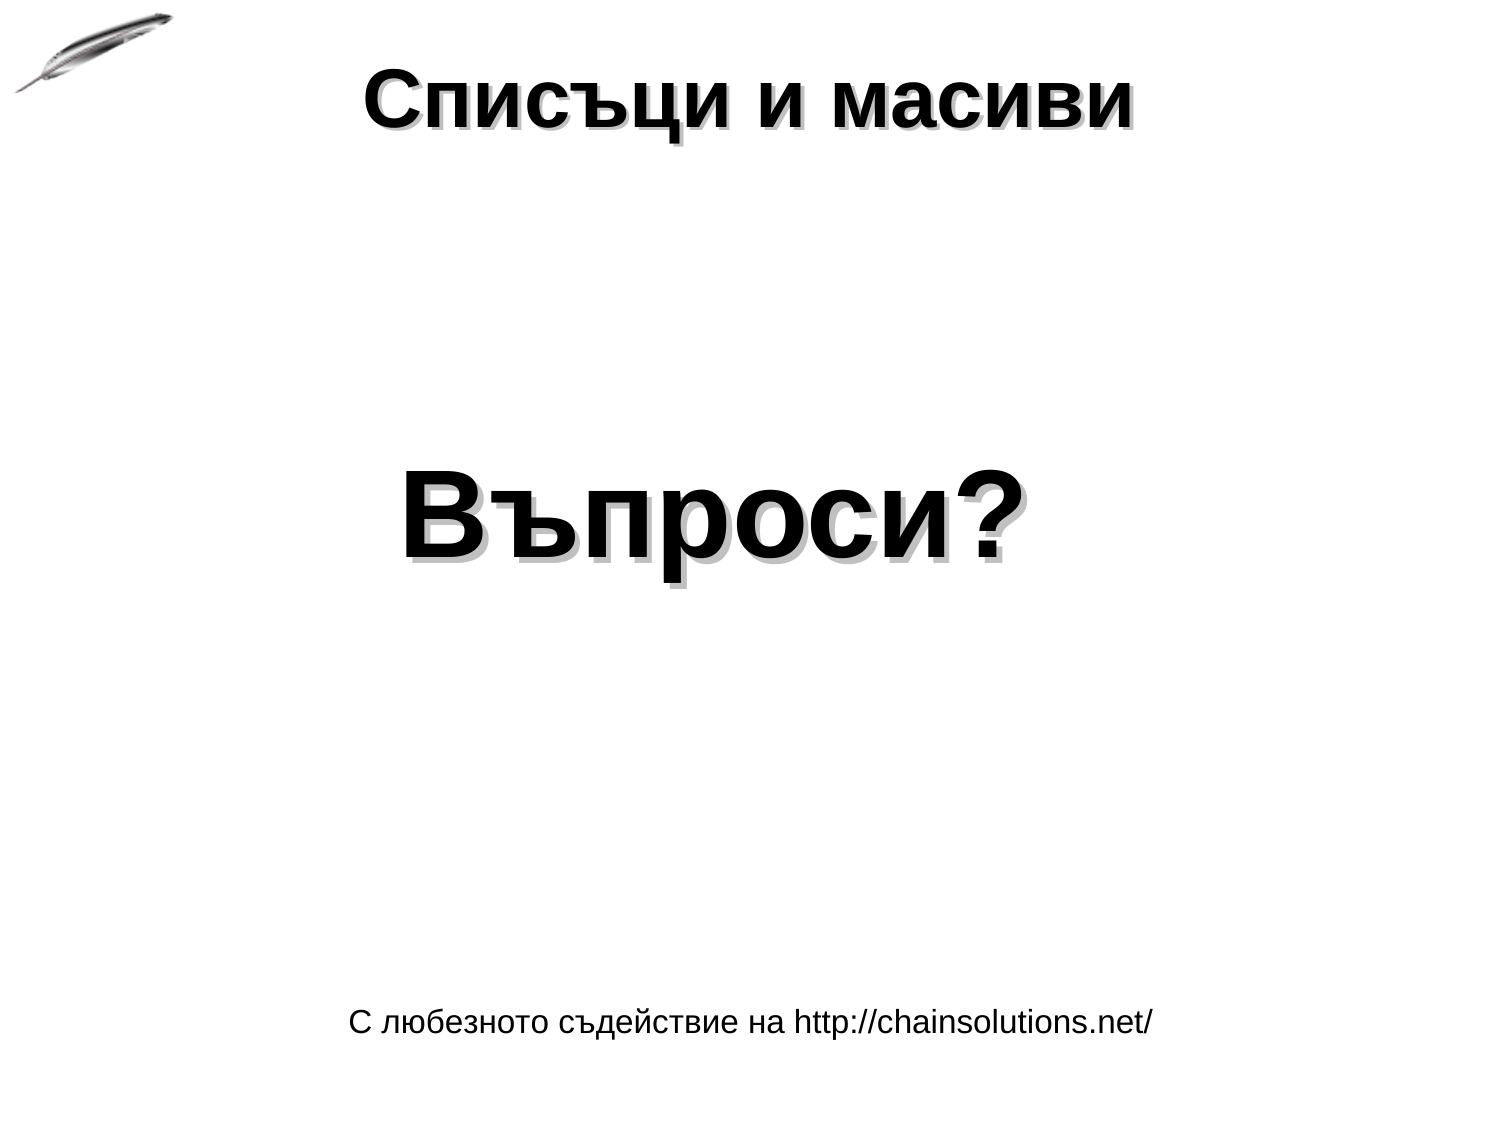

# Списъци и масиви
Въпроси?
С любезното съдействие на http://chainsolutions.net/